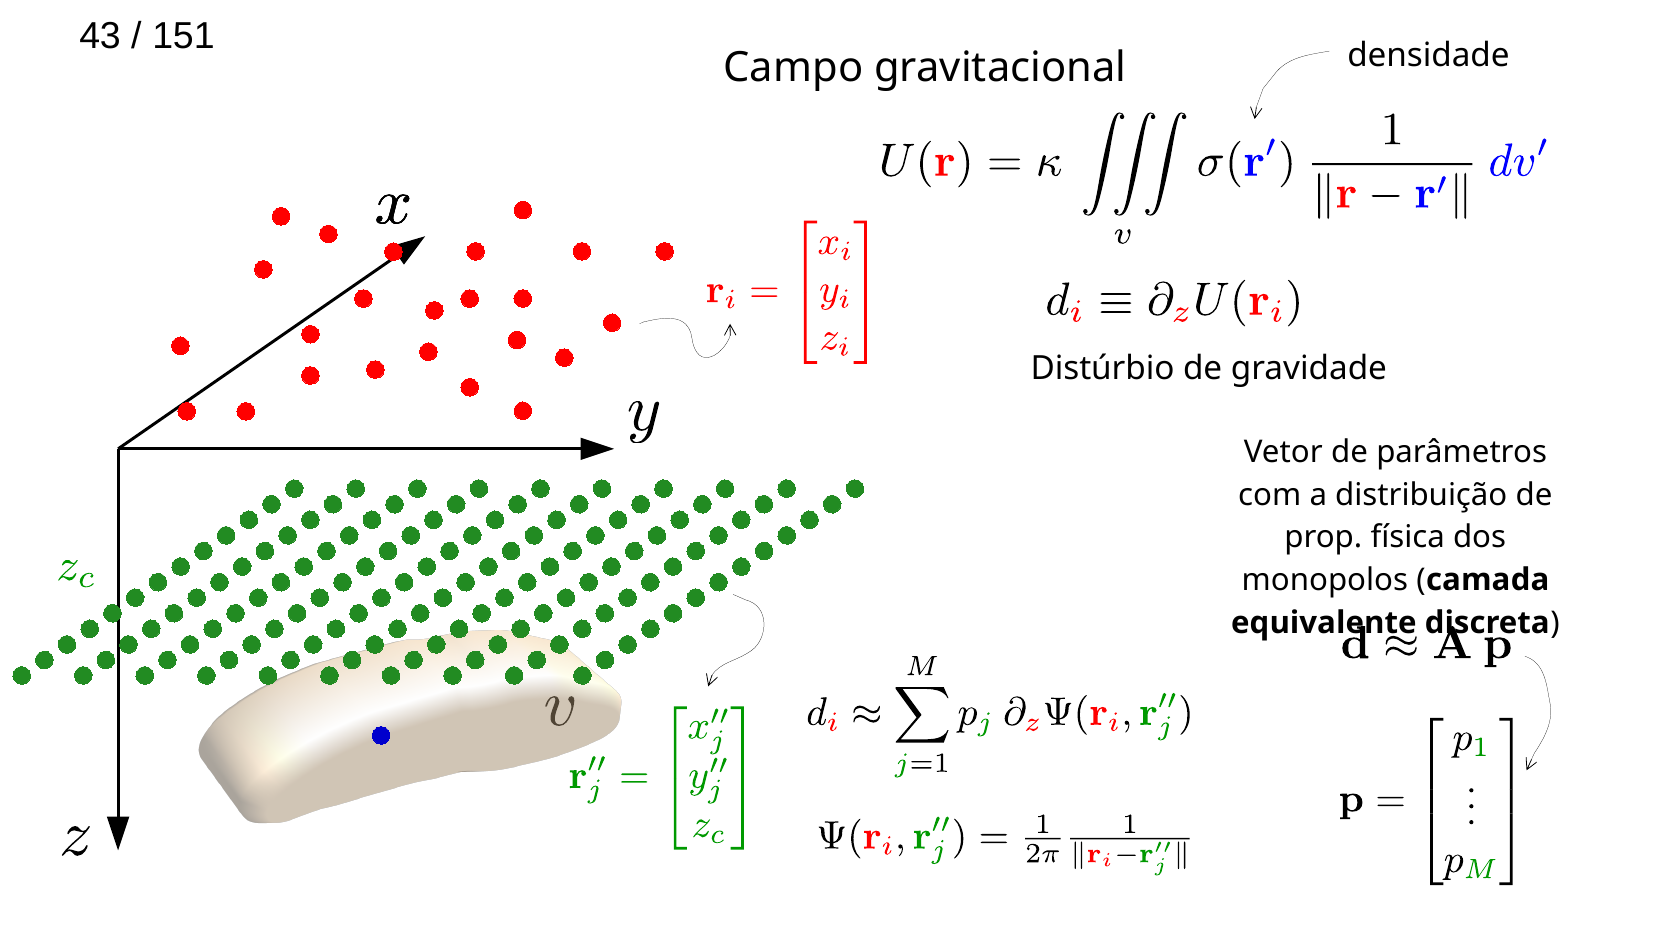

densidade
Campo gravitacional
Distúrbio de gravidade
Vetor de parâmetros com a distribuição de prop. física dos monopolos (camada equivalente discreta)